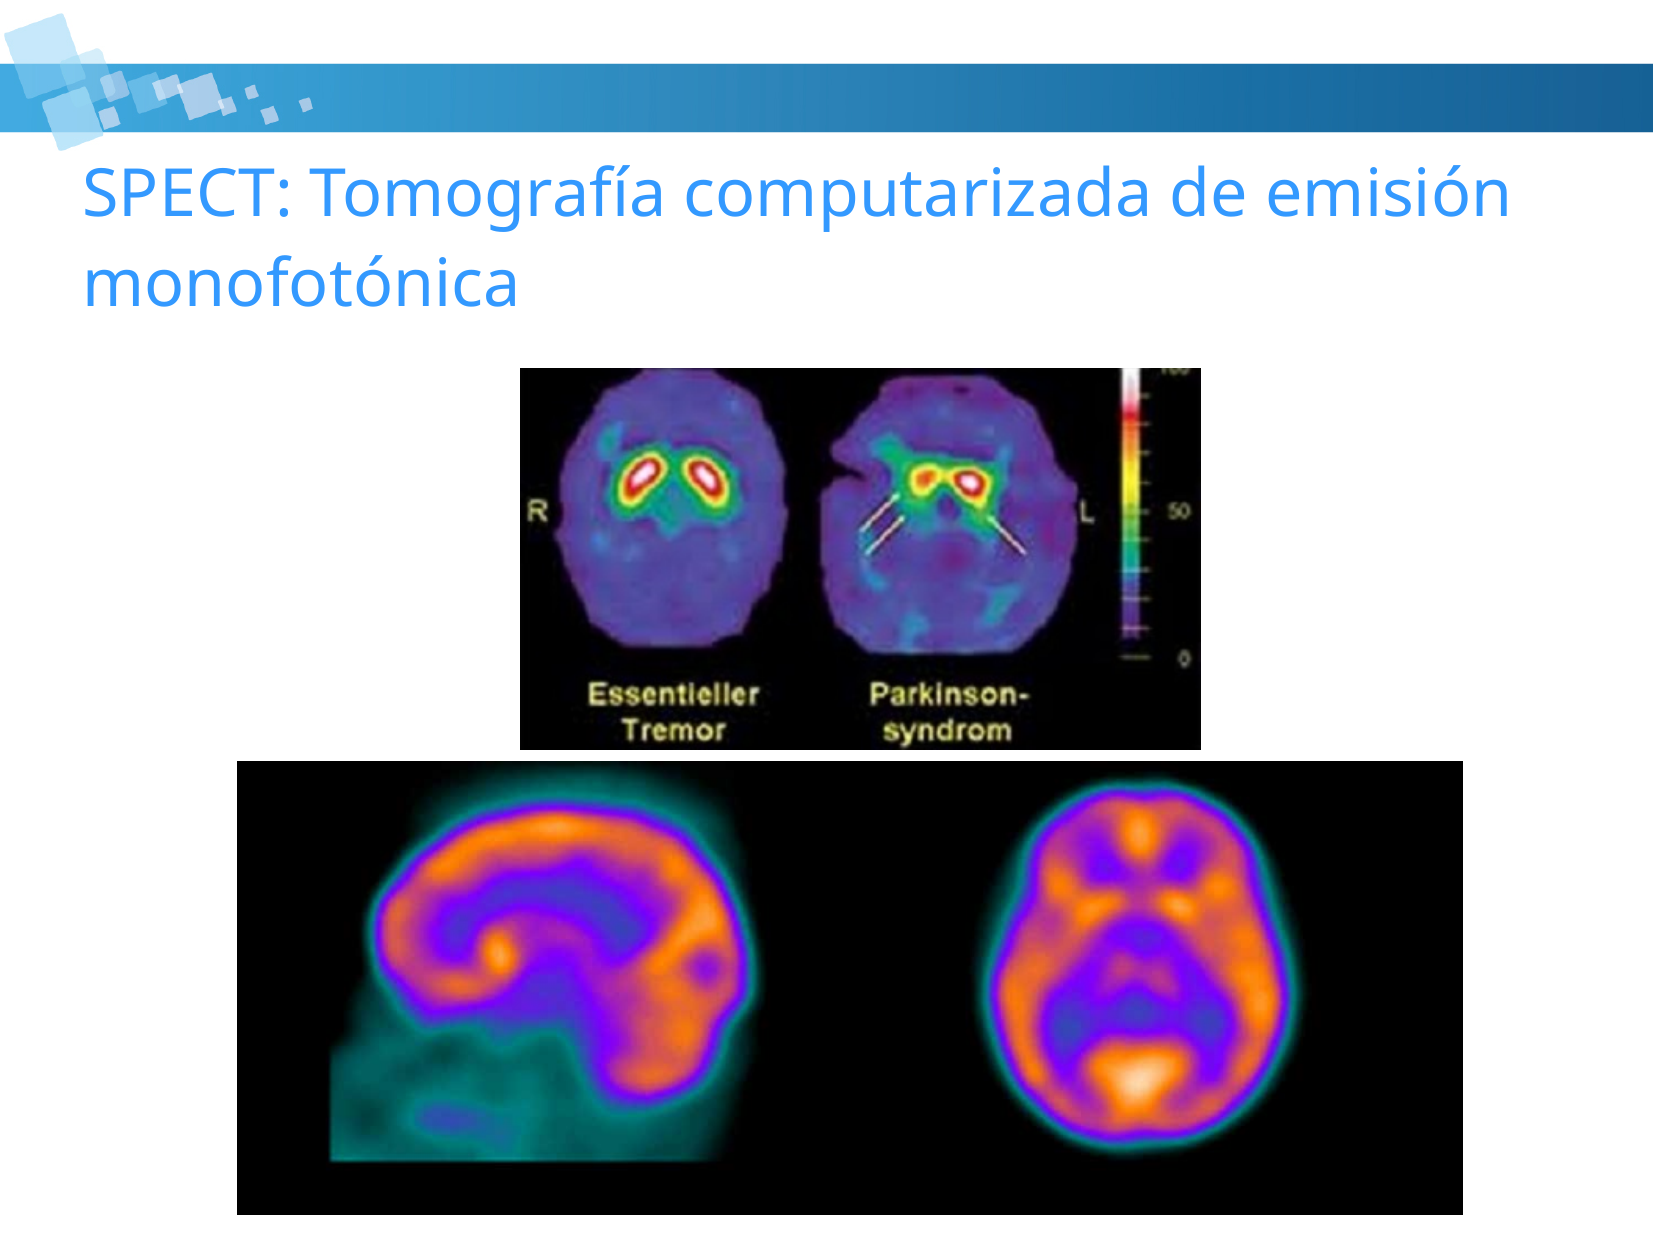

# SPECT: Tomografía computarizada de emisión monofotónica